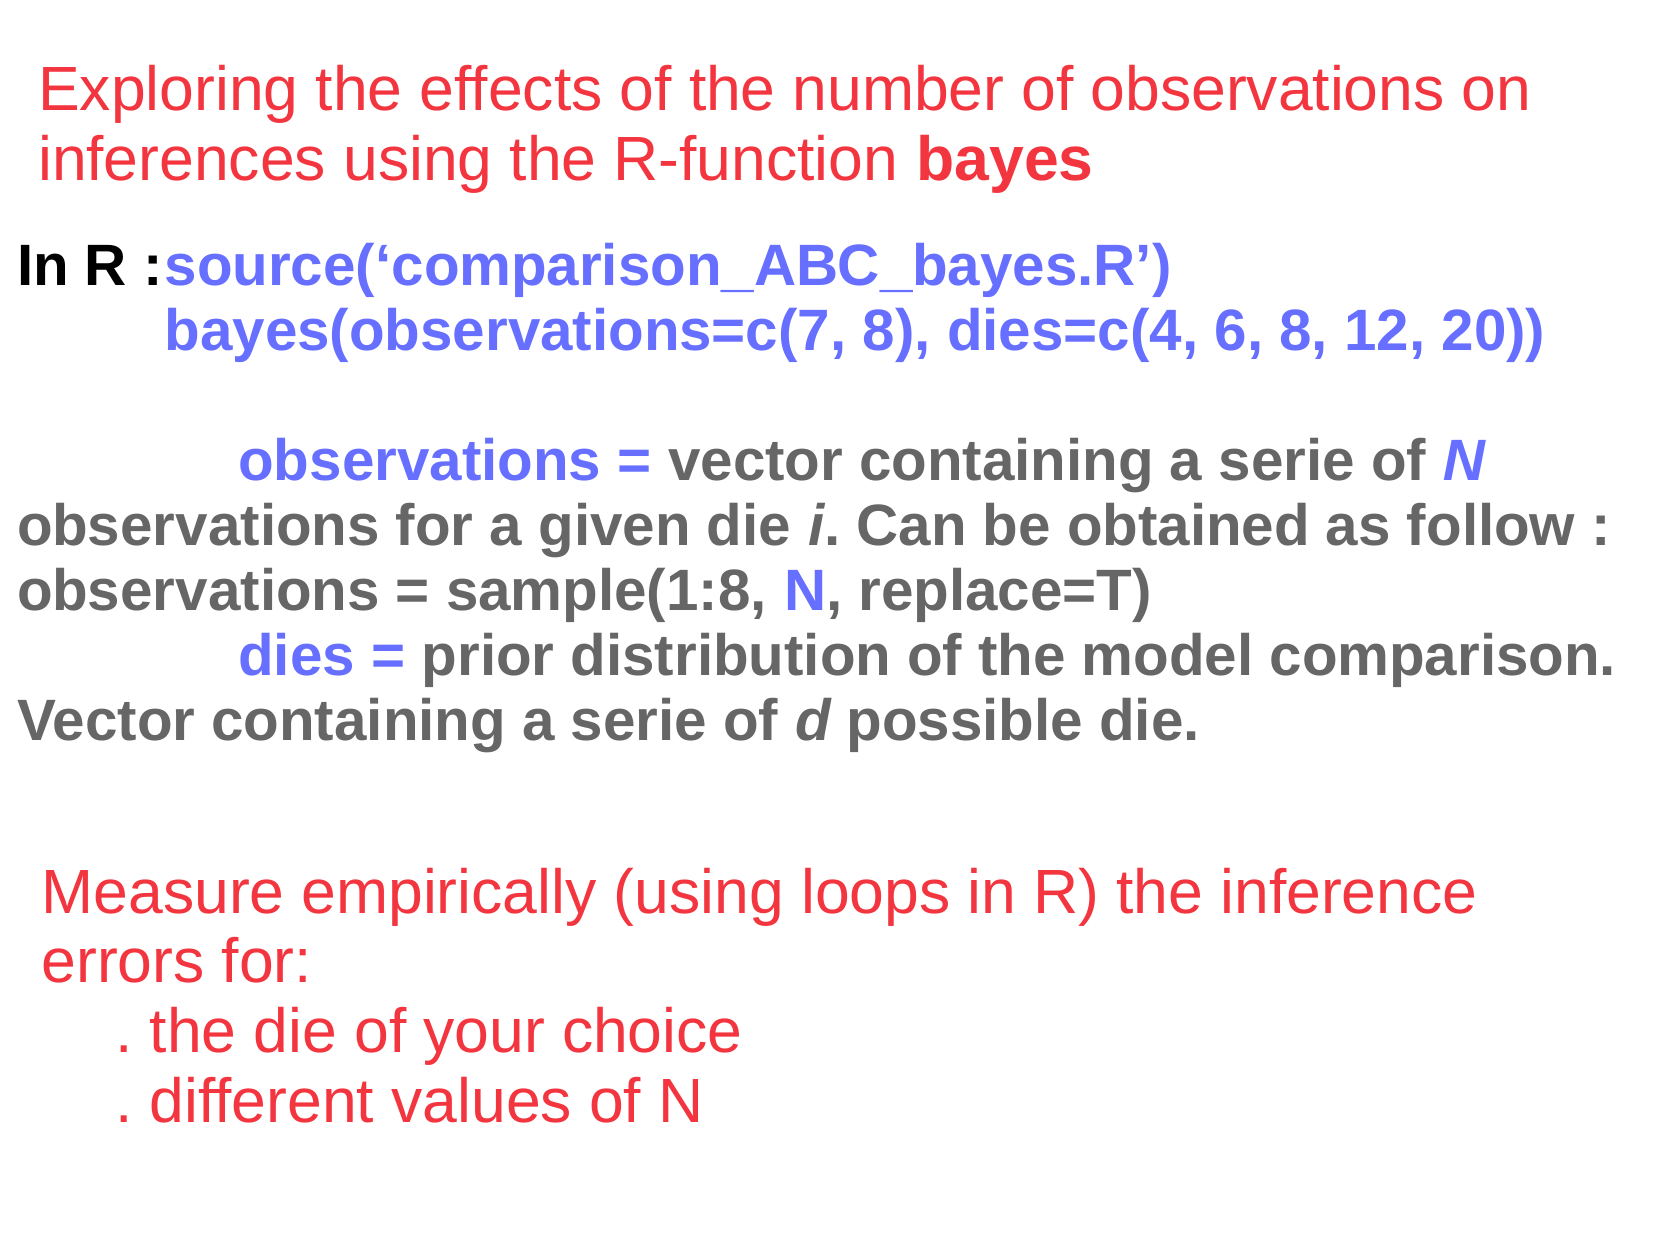

Exploring the effects of the number of observations on inferences using the R-function bayes
In R :	source(‘comparison_ABC_bayes.R’)
		bayes(observations=c(7, 8), dies=c(4, 6, 8, 12, 20))
			observations = vector containing a serie of N observations for a given die i. Can be obtained as follow :
observations = sample(1:8, N, replace=T)
			dies = prior distribution of the model comparison. Vector containing a serie of d possible die.
Measure empirically (using loops in R) the inference errors for:
	. the die of your choice
	. different values of N